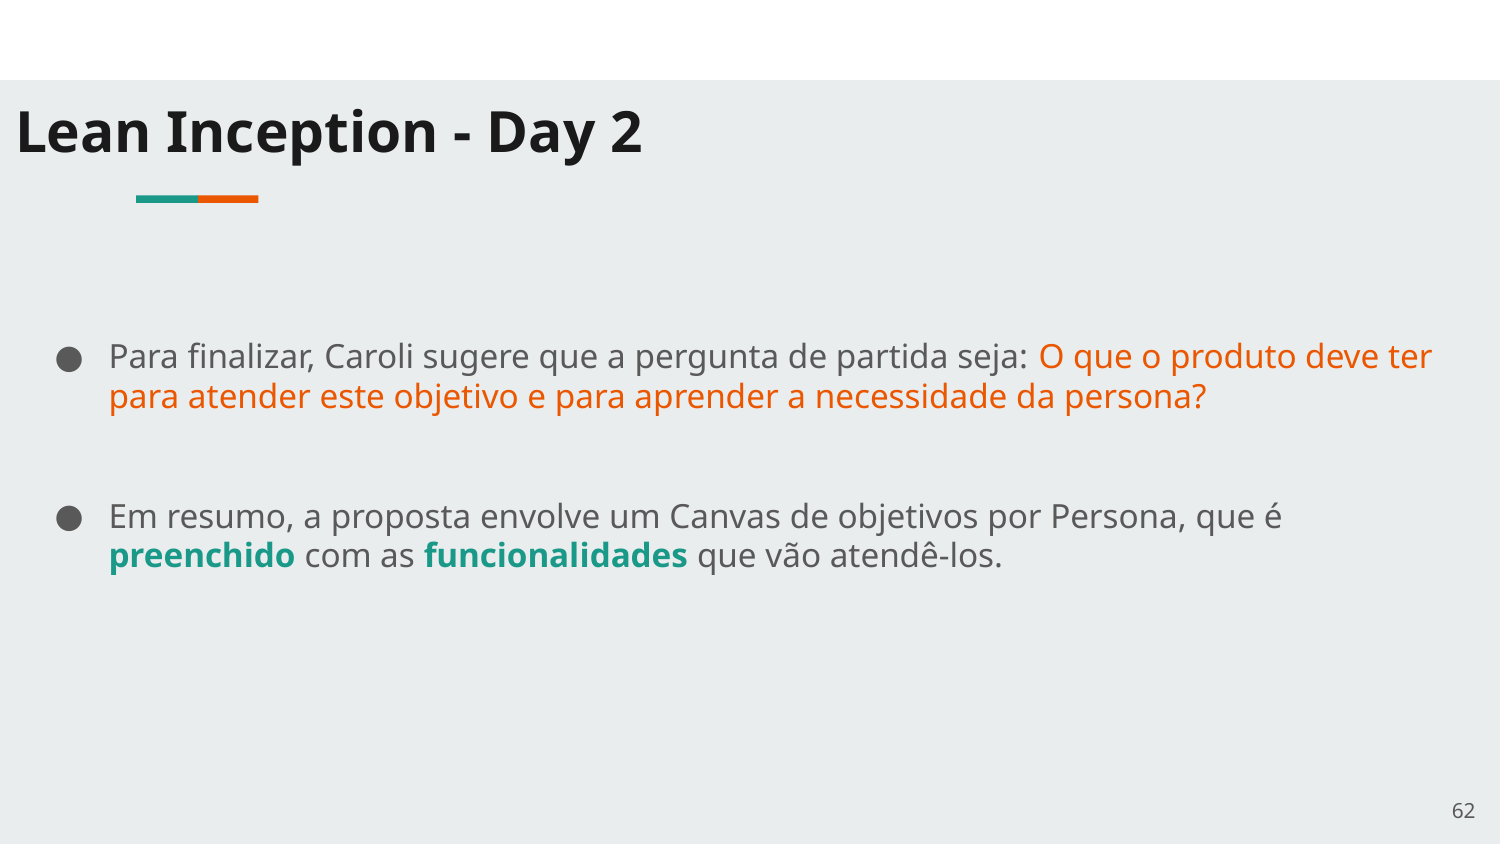

Lean Inception - Day 2
# Para finalizar, Caroli sugere que a pergunta de partida seja: O que o produto deve ter para atender este objetivo e para aprender a necessidade da persona?
Em resumo, a proposta envolve um Canvas de objetivos por Persona, que é preenchido com as funcionalidades que vão atendê-los.